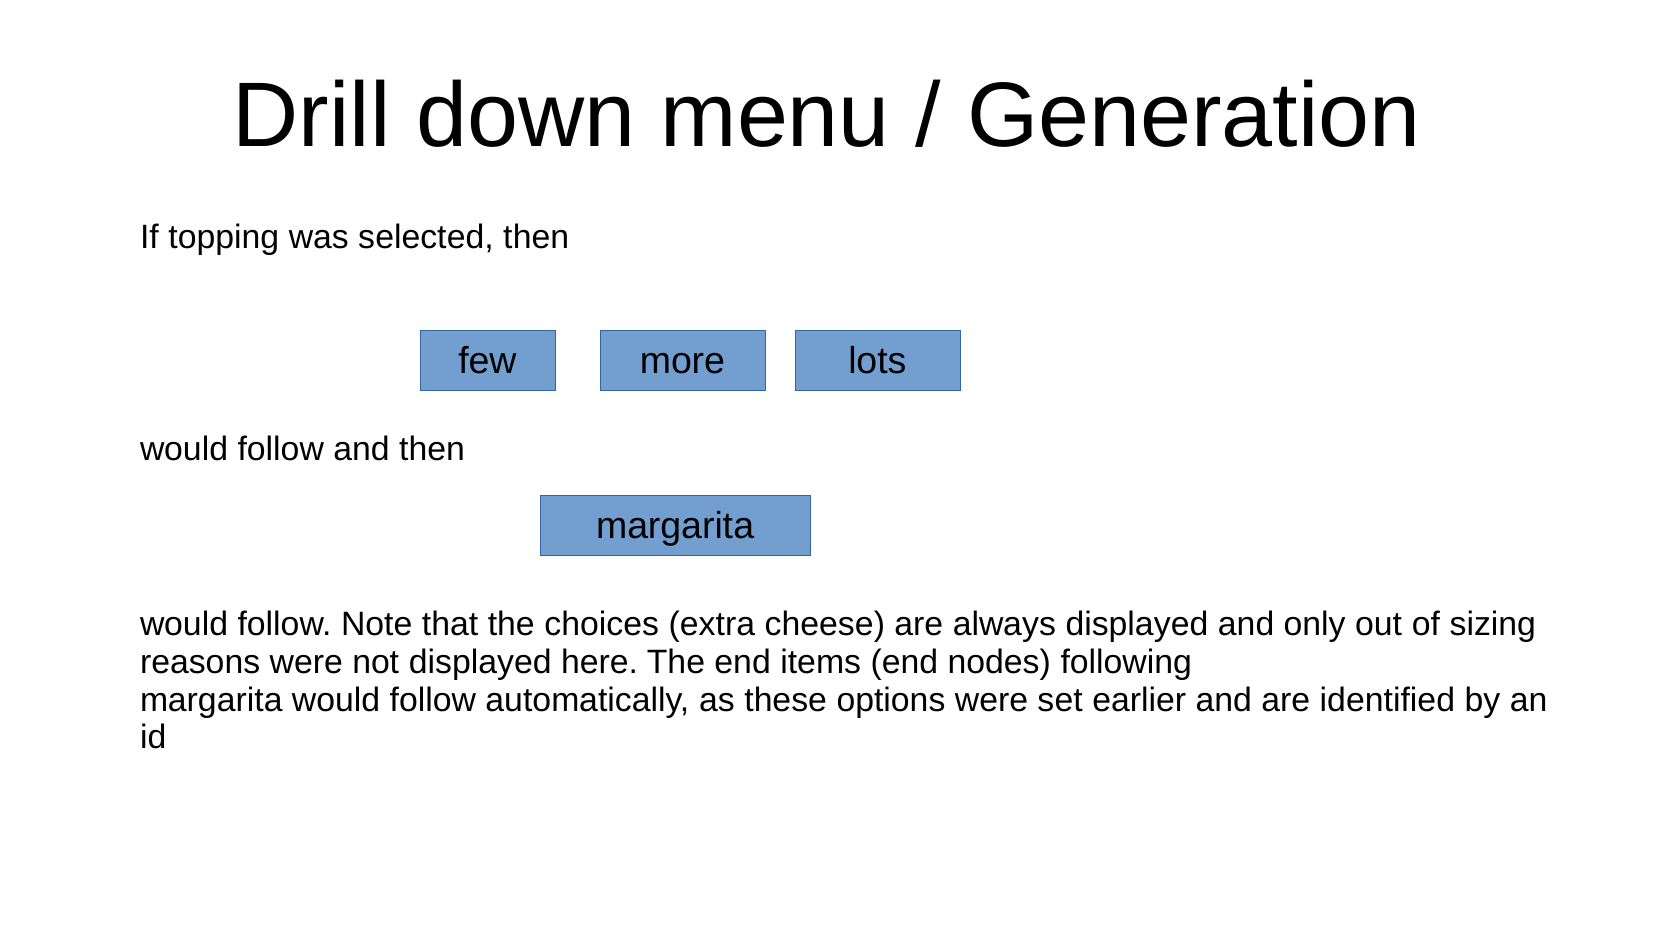

# Drill down menu / Generation
If topping was selected, then
would follow and then
would follow. Note that the choices (extra cheese) are always displayed and only out of sizing reasons were not displayed here. The end items (end nodes) following
margarita would follow automatically, as these options were set earlier and are identified by an id
few
more
lots
margarita